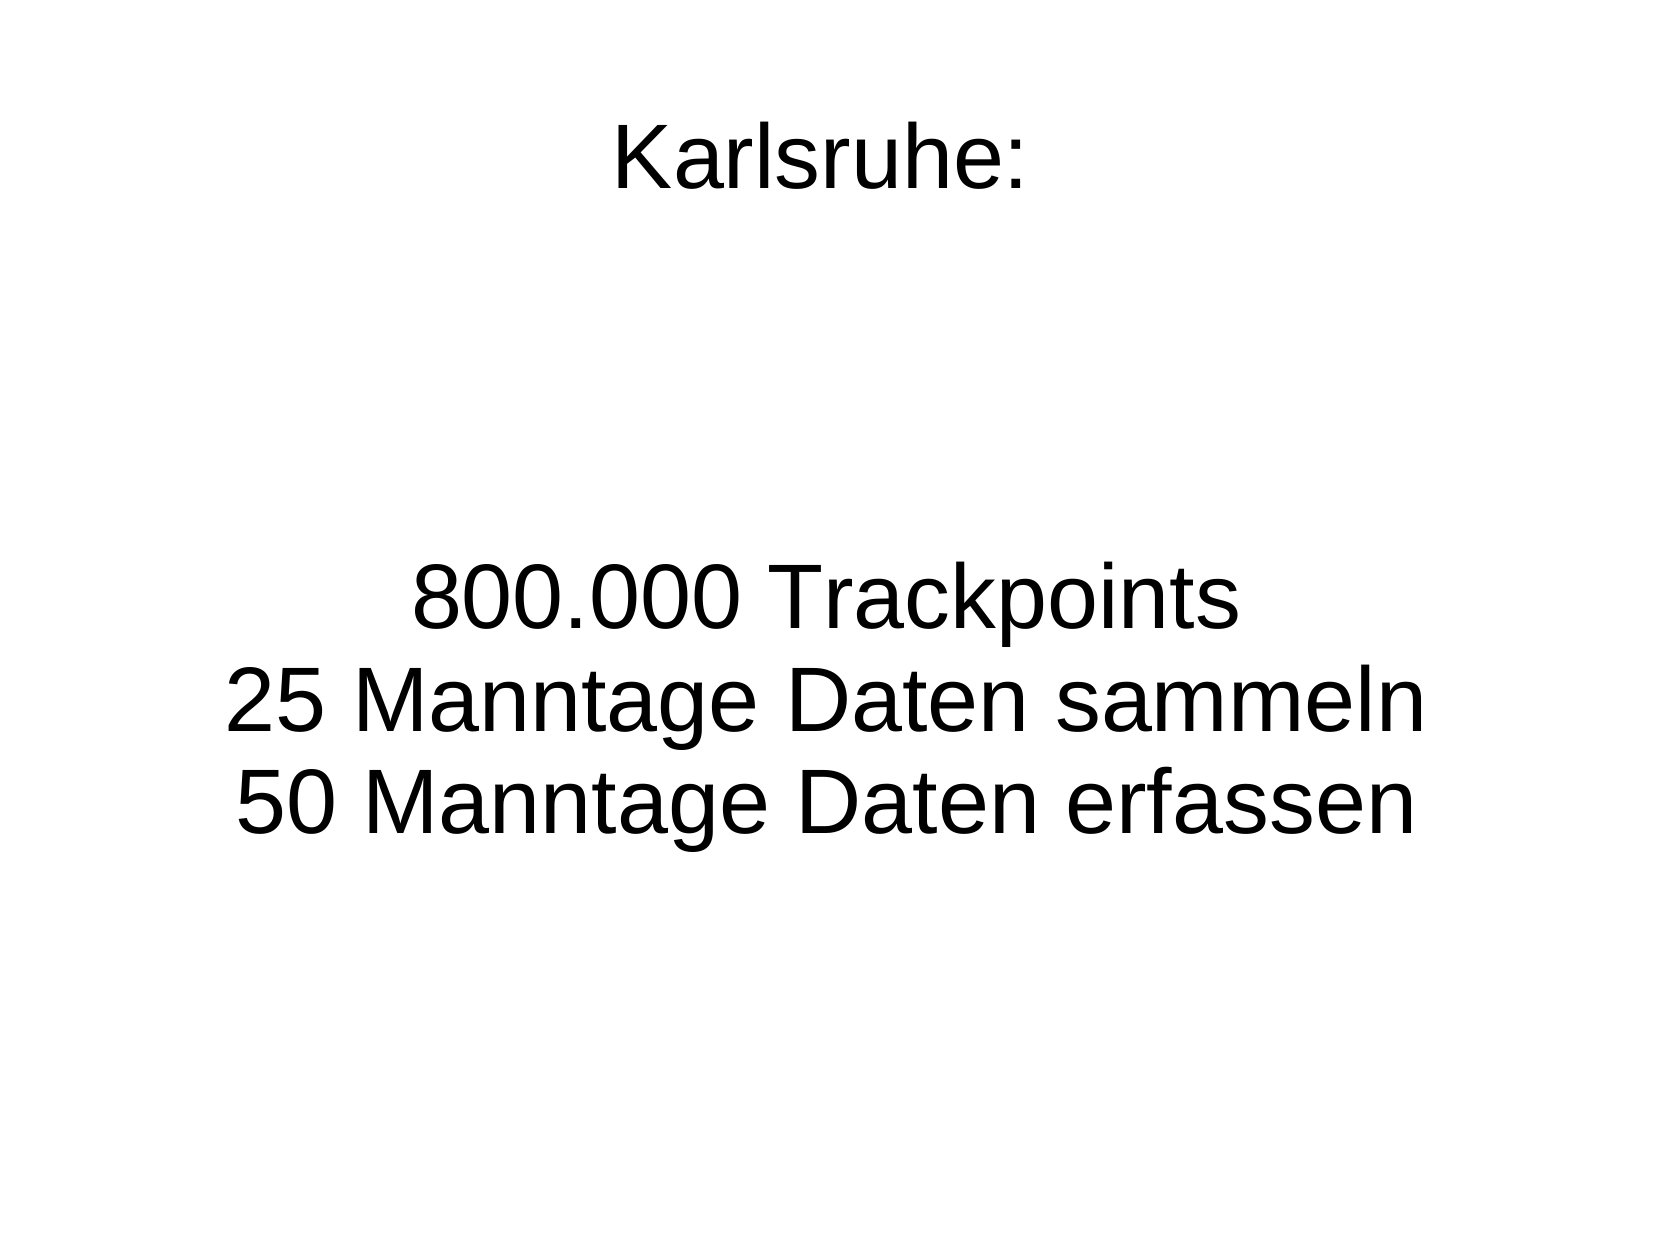

Karlsruhe:
# 800.000 Trackpoints 25 Manntage Daten sammeln 50 Manntage Daten erfassen